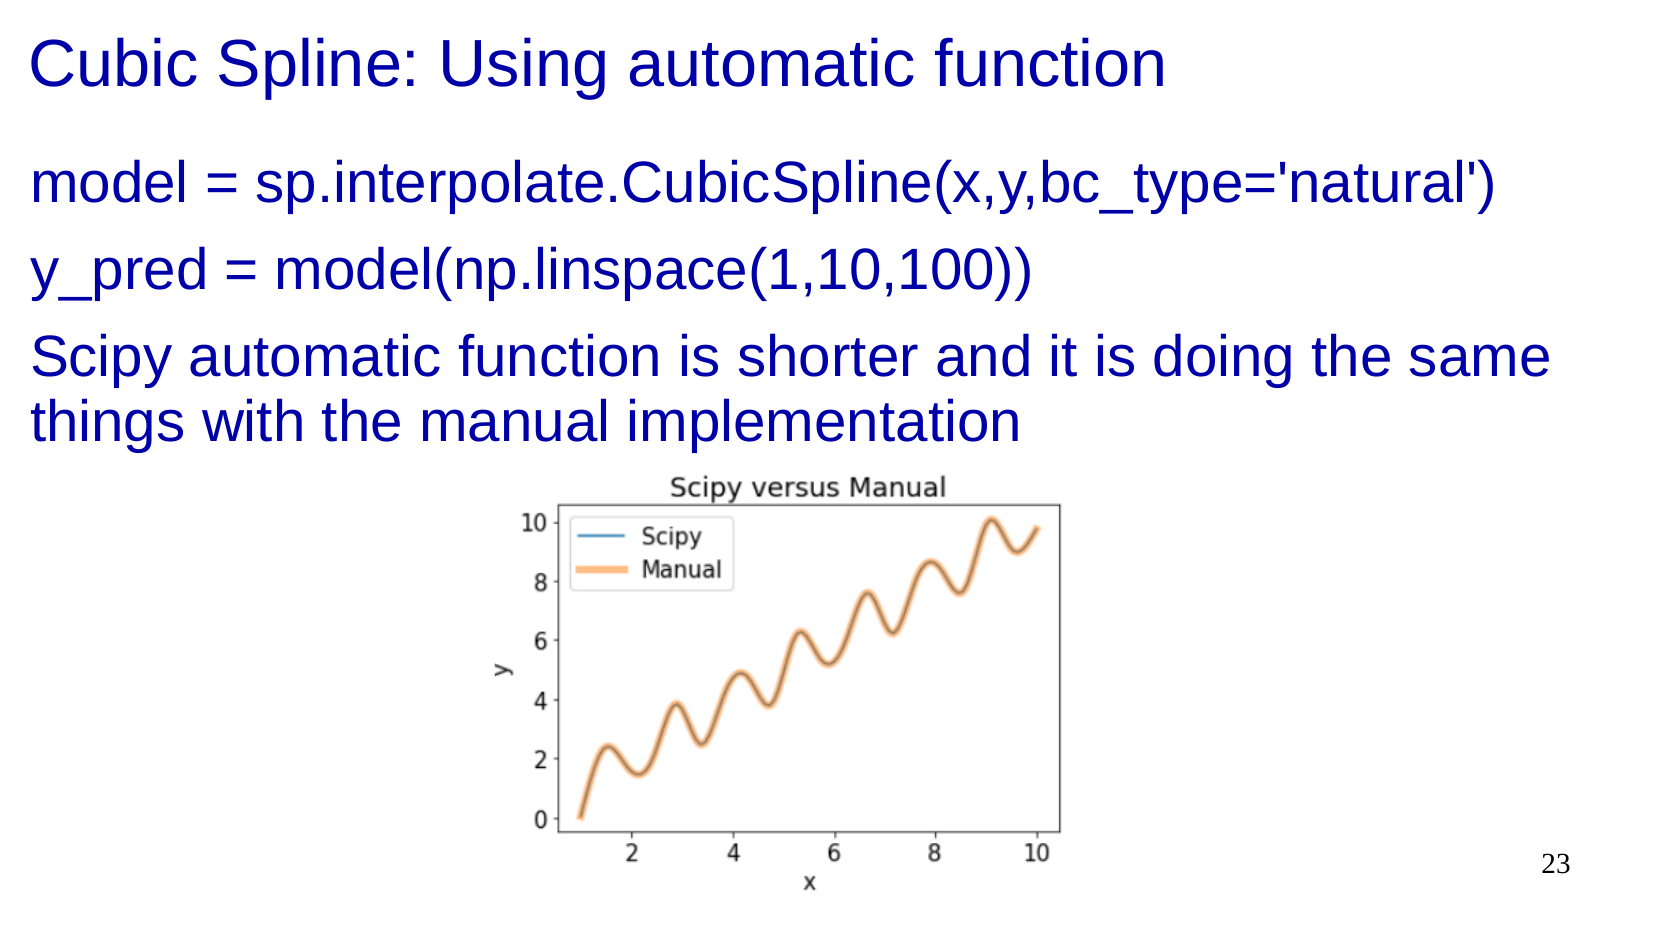

# Cubic Spline: Using automatic function
model = sp.interpolate.CubicSpline(x,y,bc_type='natural')
y_pred = model(np.linspace(1,10,100))
Scipy automatic function is shorter and it is doing the same things with the manual implementation
23